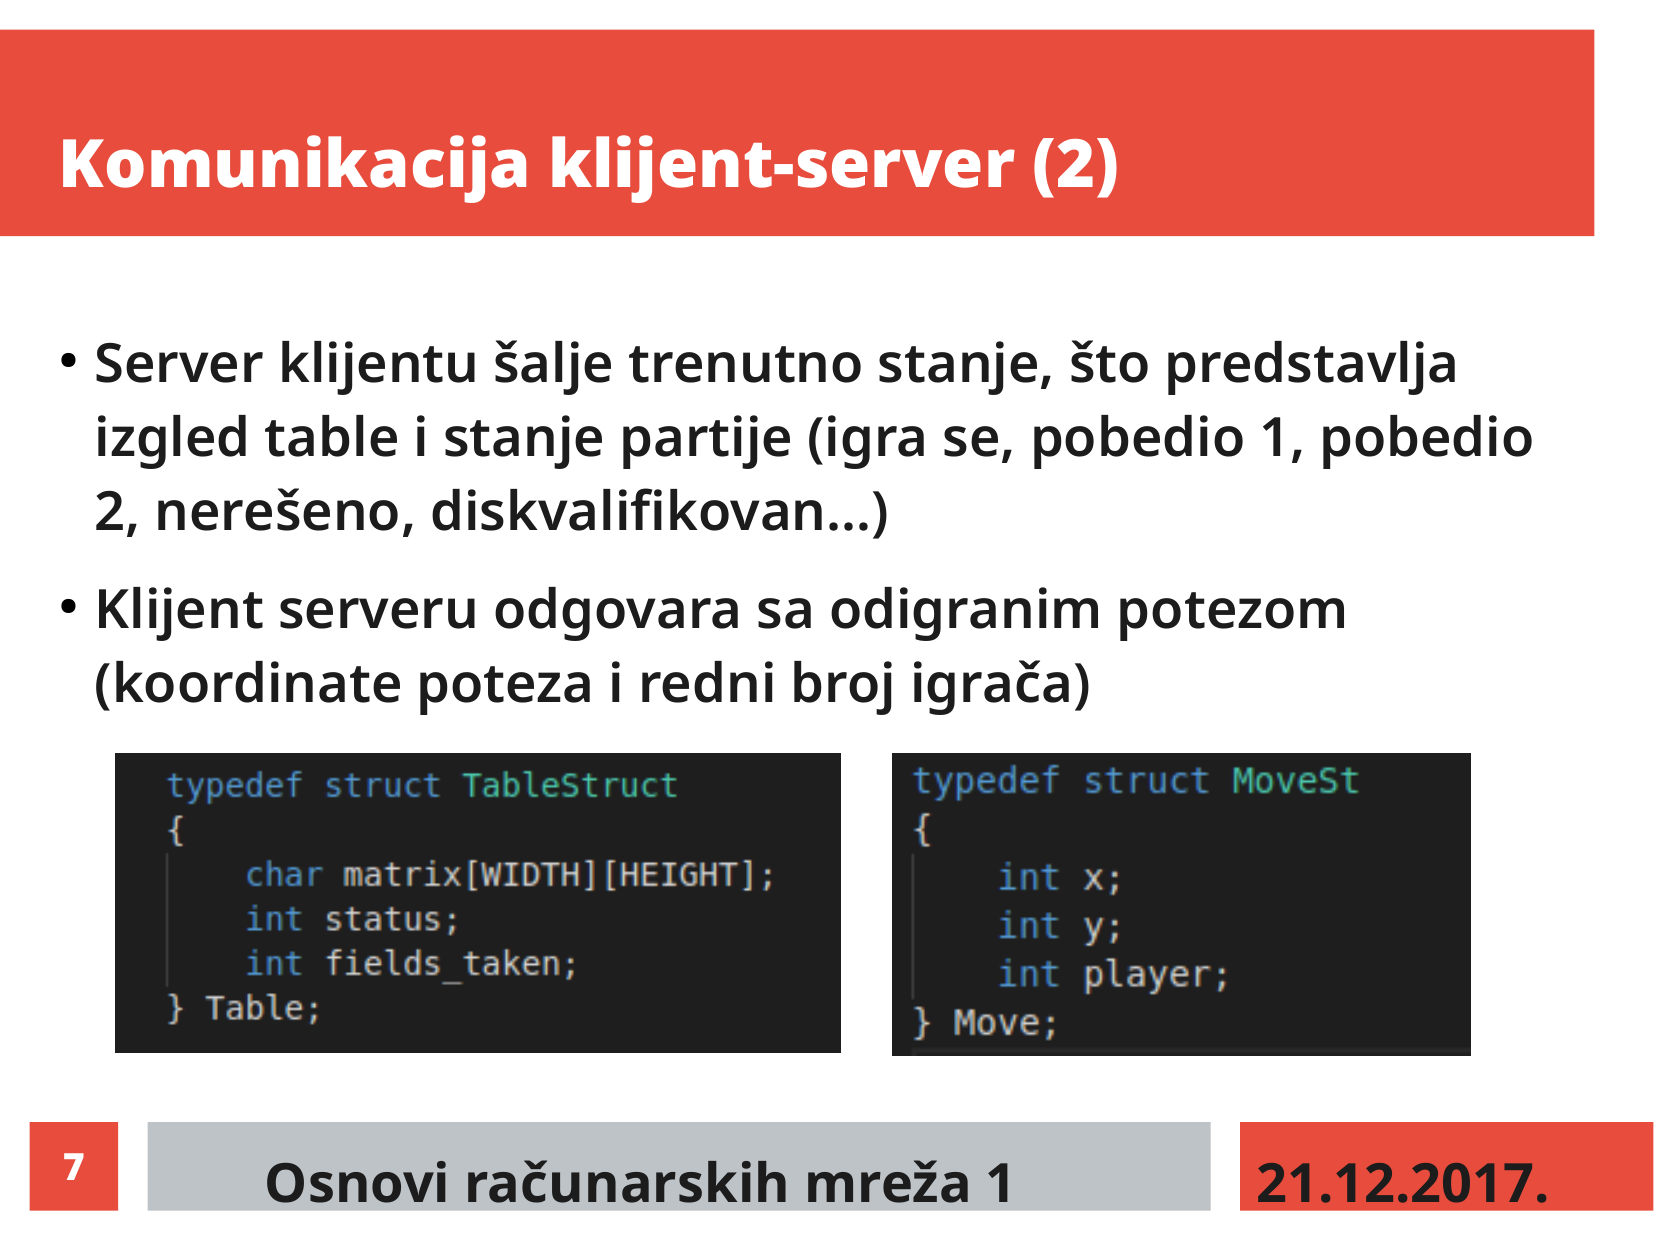

# Komunikacija klijent-server (2)
Server klijentu šalje trenutno stanje, što predstavlja izgled table i stanje partije (igra se, pobedio 1, pobedio 2, nerešeno, diskvalifikovan…)
Klijent serveru odgovara sa odigranim potezom (koordinate poteza i redni broj igrača)
7
Osnovi računarskih mreža 1
21.12.2017.